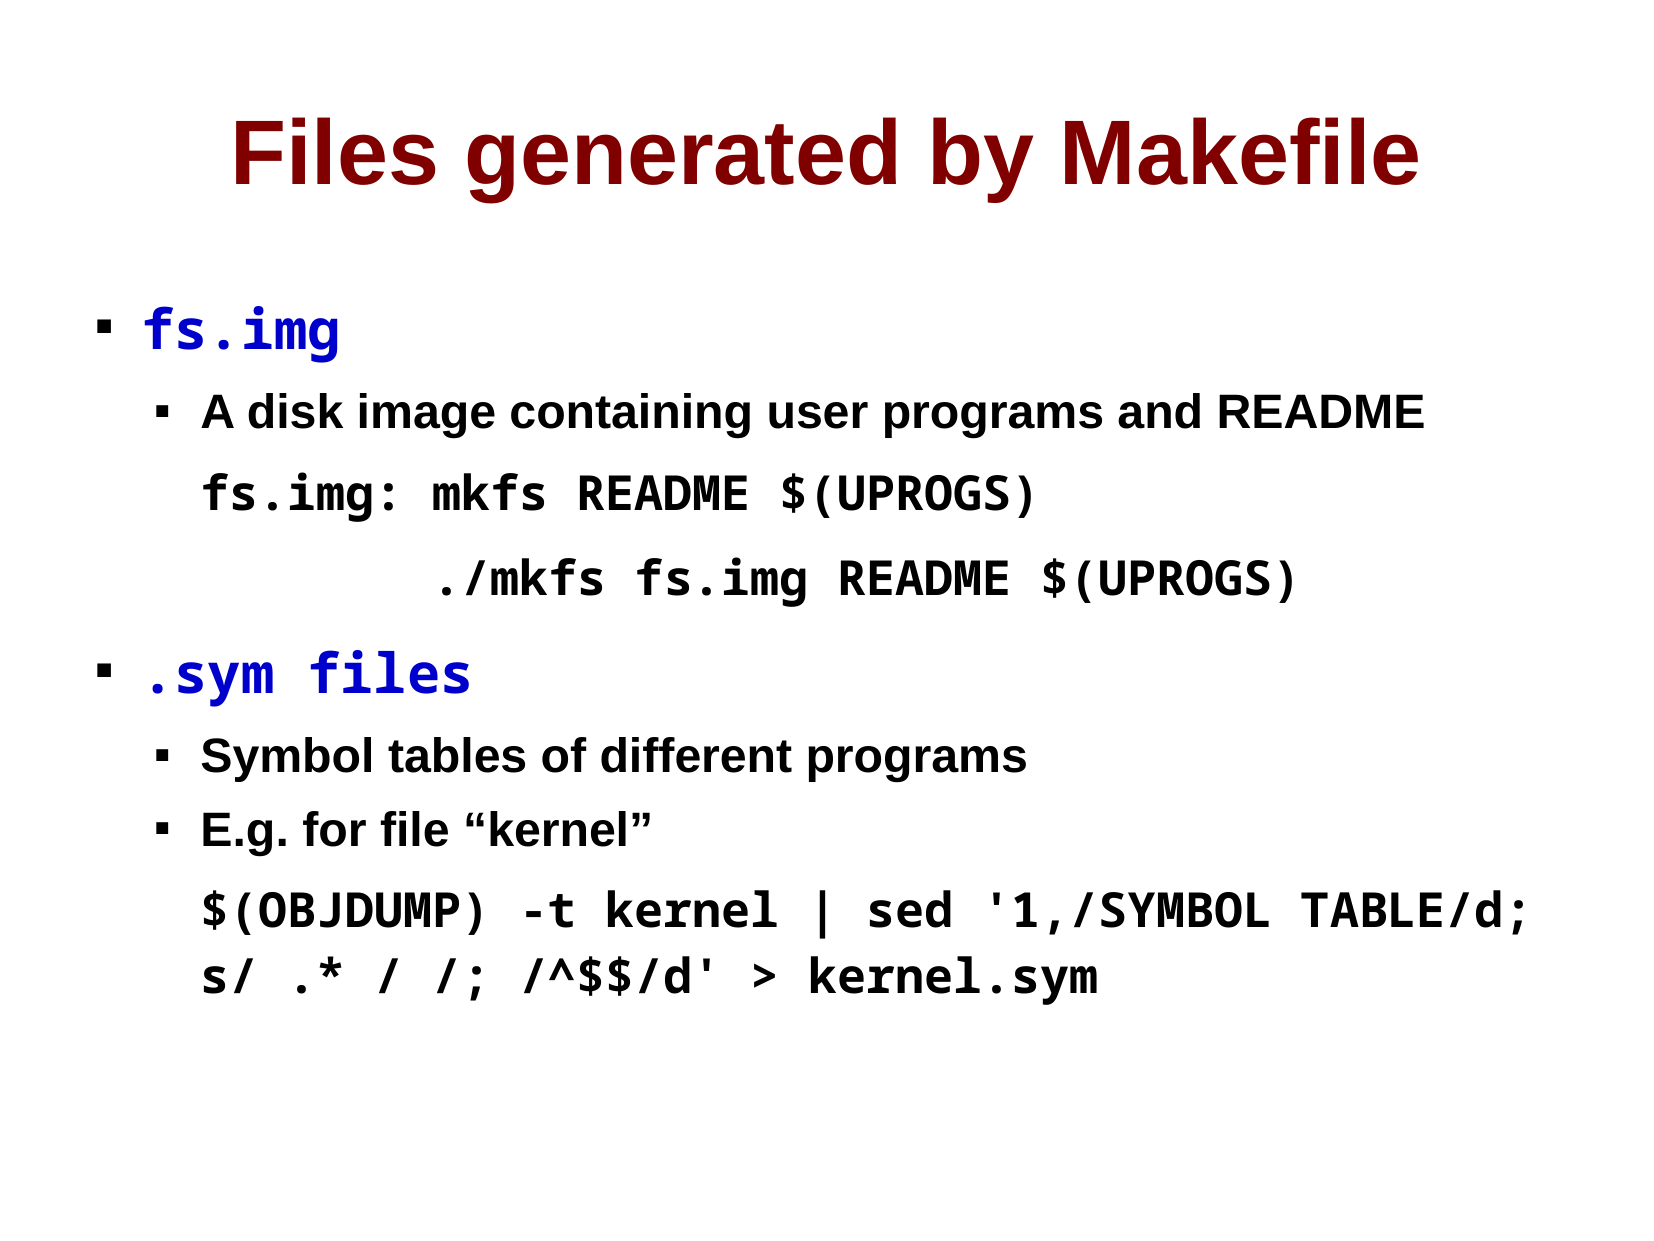

# Files generated by Makefile
fs.img
A disk image containing user programs and README
fs.img: mkfs README $(UPROGS)
 ./mkfs fs.img README $(UPROGS)
.sym files
Symbol tables of different programs
E.g. for file “kernel”
$(OBJDUMP) -t kernel | sed '1,/SYMBOL TABLE/d; s/ .* / /; /^$$/d' > kernel.sym